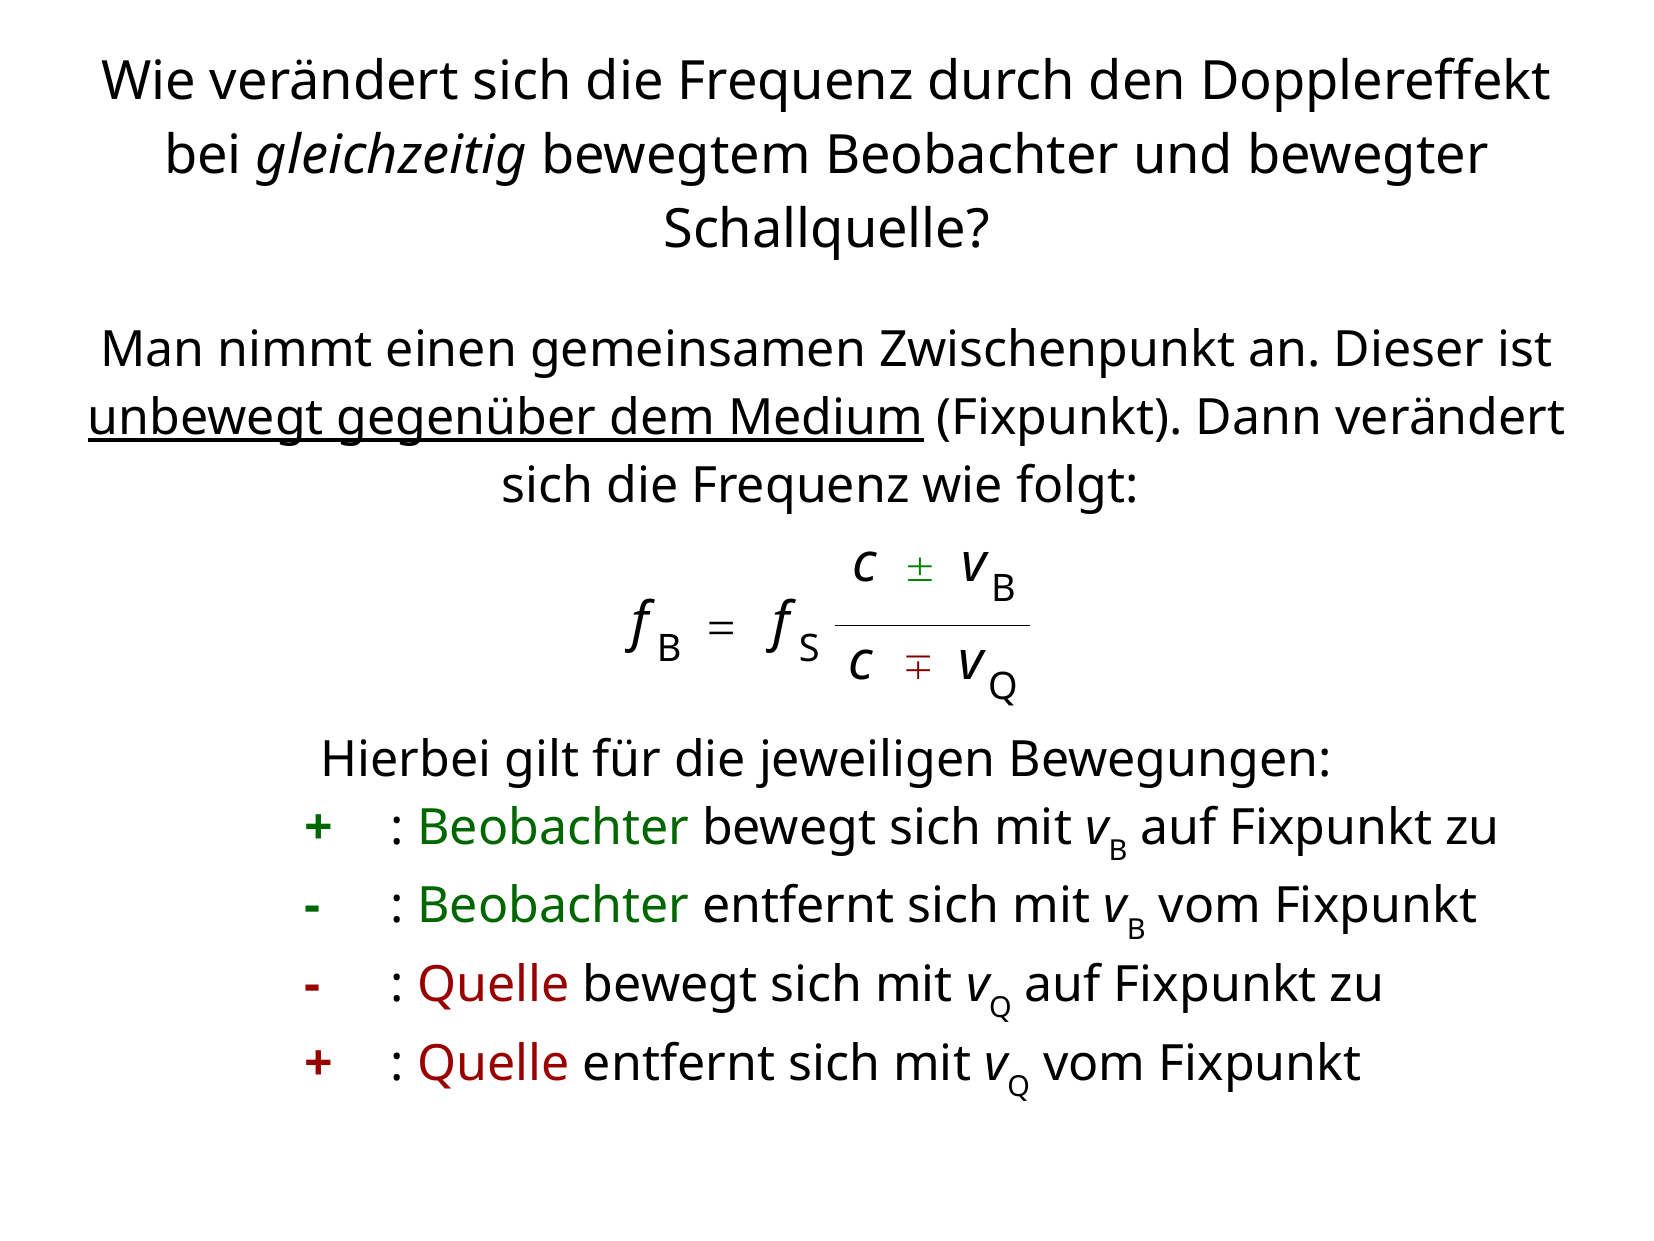

# Wie verändert sich die Frequenz durch den Dopplereffekt bei gleichzeitig bewegtem Beobachter und bewegter Schallquelle?
Man nimmt einen gemeinsamen Zwischenpunkt an. Dieser ist unbewegt gegenüber dem Medium (Fixpunkt). Dann verändert sich die Frequenz wie folgt:
Hierbei gilt für die jeweiligen Bewegungen:
			+ 	 : Beobachter bewegt sich mit vB auf Fixpunkt zu
			- 	 : Beobachter entfernt sich mit vB vom Fixpunkt
			- 	 : Quelle bewegt sich mit vQ auf Fixpunkt zu
			+ 	 : Quelle entfernt sich mit vQ vom Fixpunkt